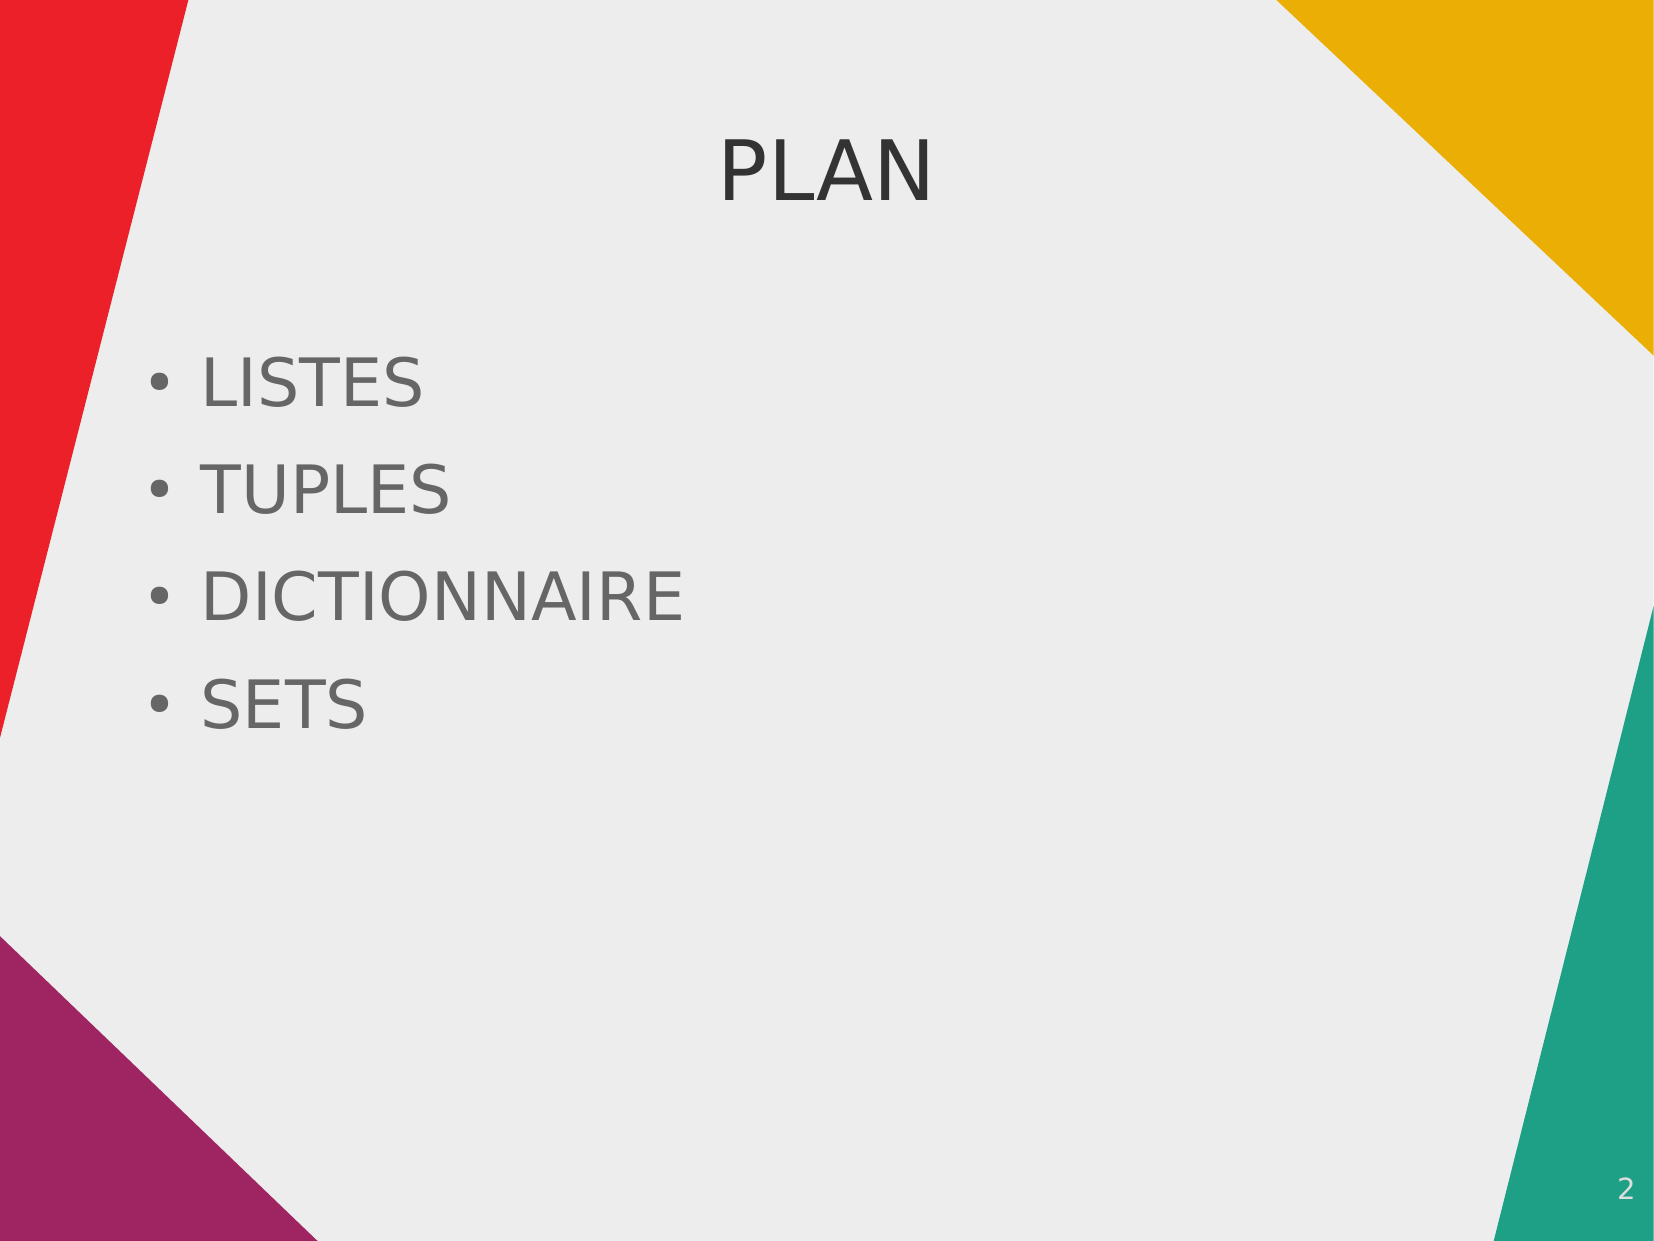

# PLAN
LISTES
TUPLES
DICTIONNAIRE
SETS
2